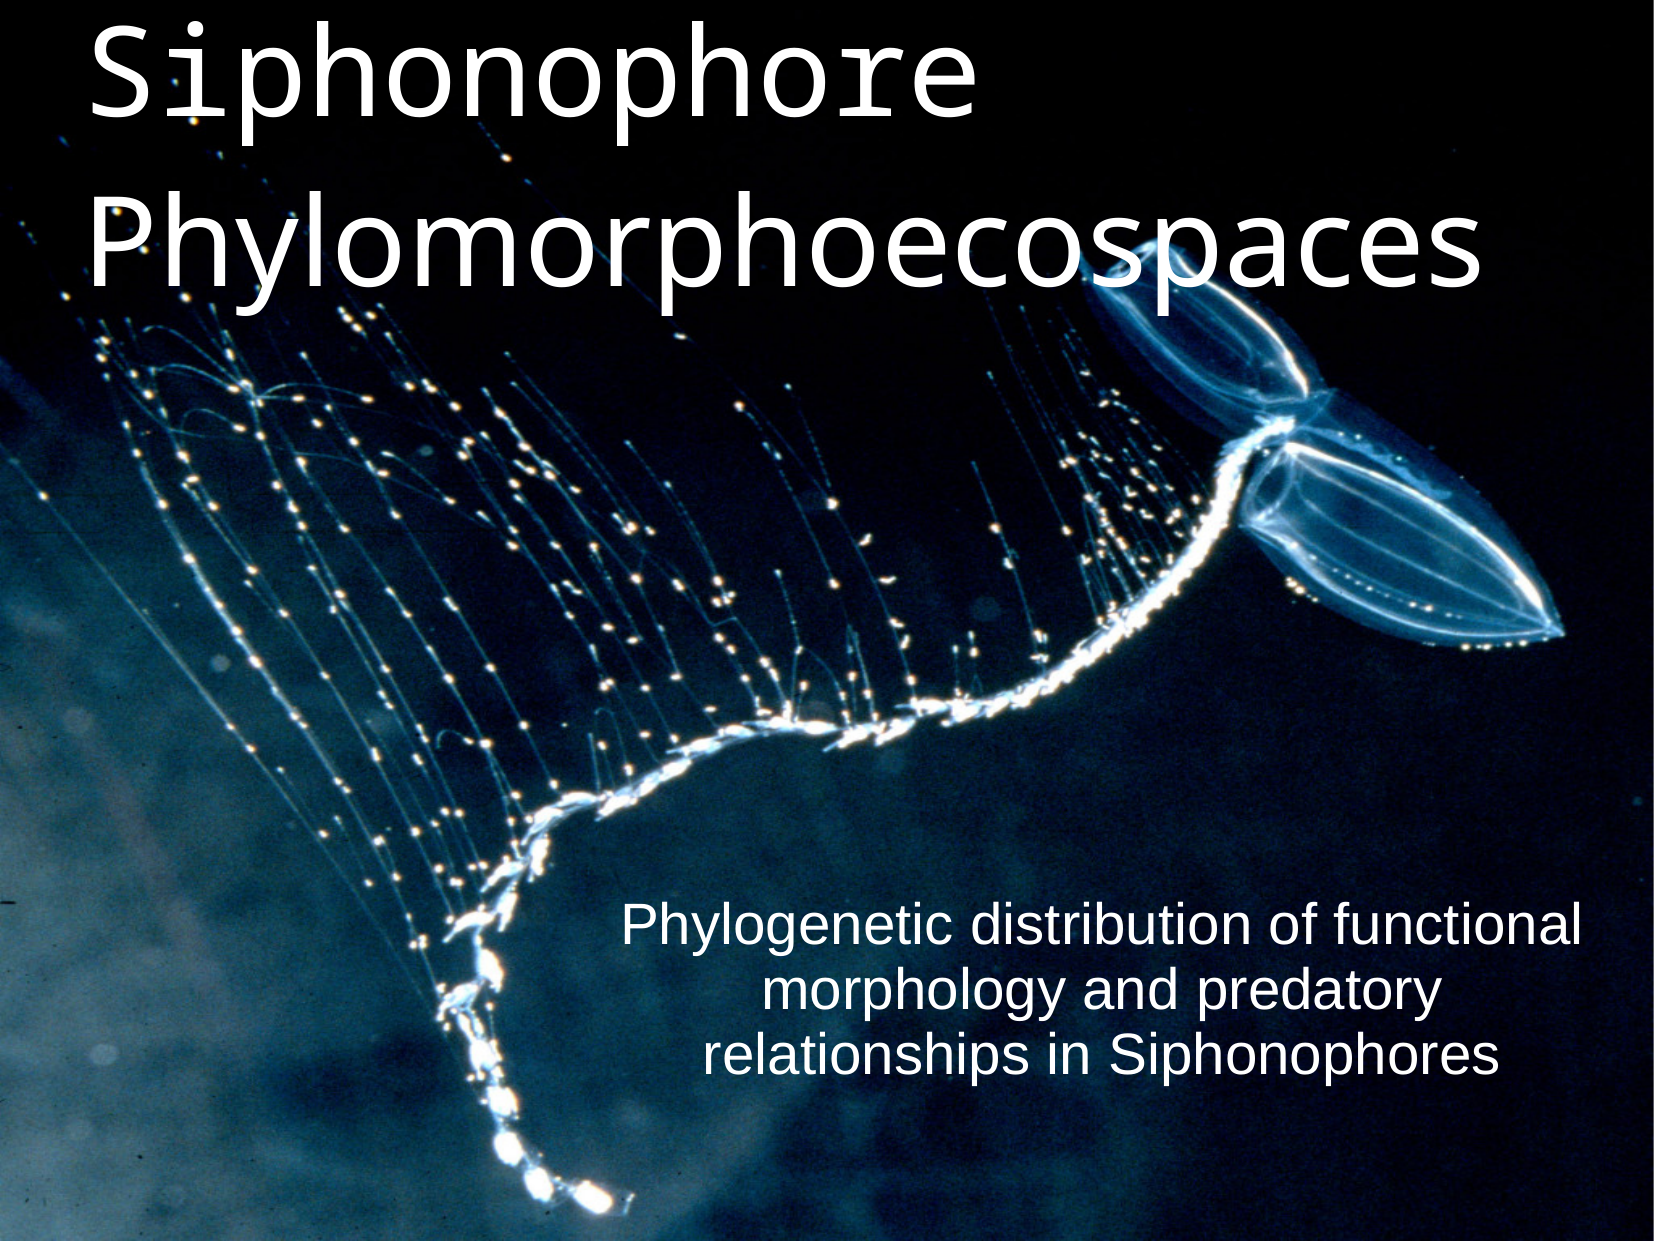

# Siphonophore Phylomorphoecospaces
Phylogenetic distribution of functional morphology and predatory relationships in Siphonophores